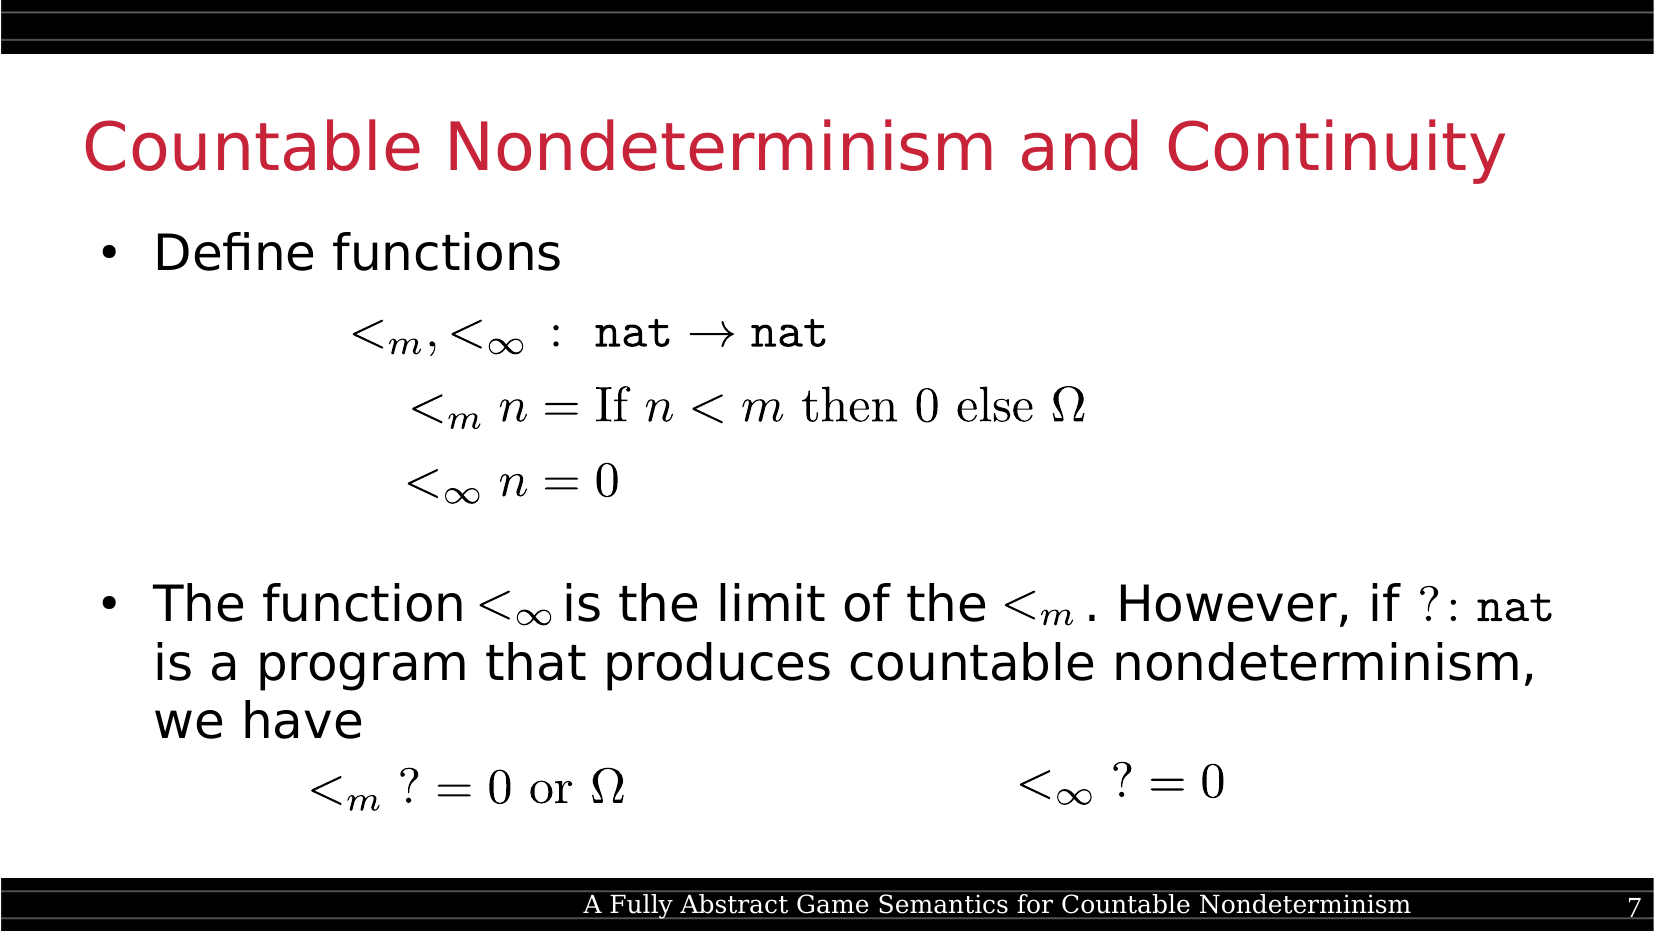

# Countable Nondeterminism and Continuity
Define functions
The function is the limit of the . However, if is a program that produces countable nondeterminism, we have